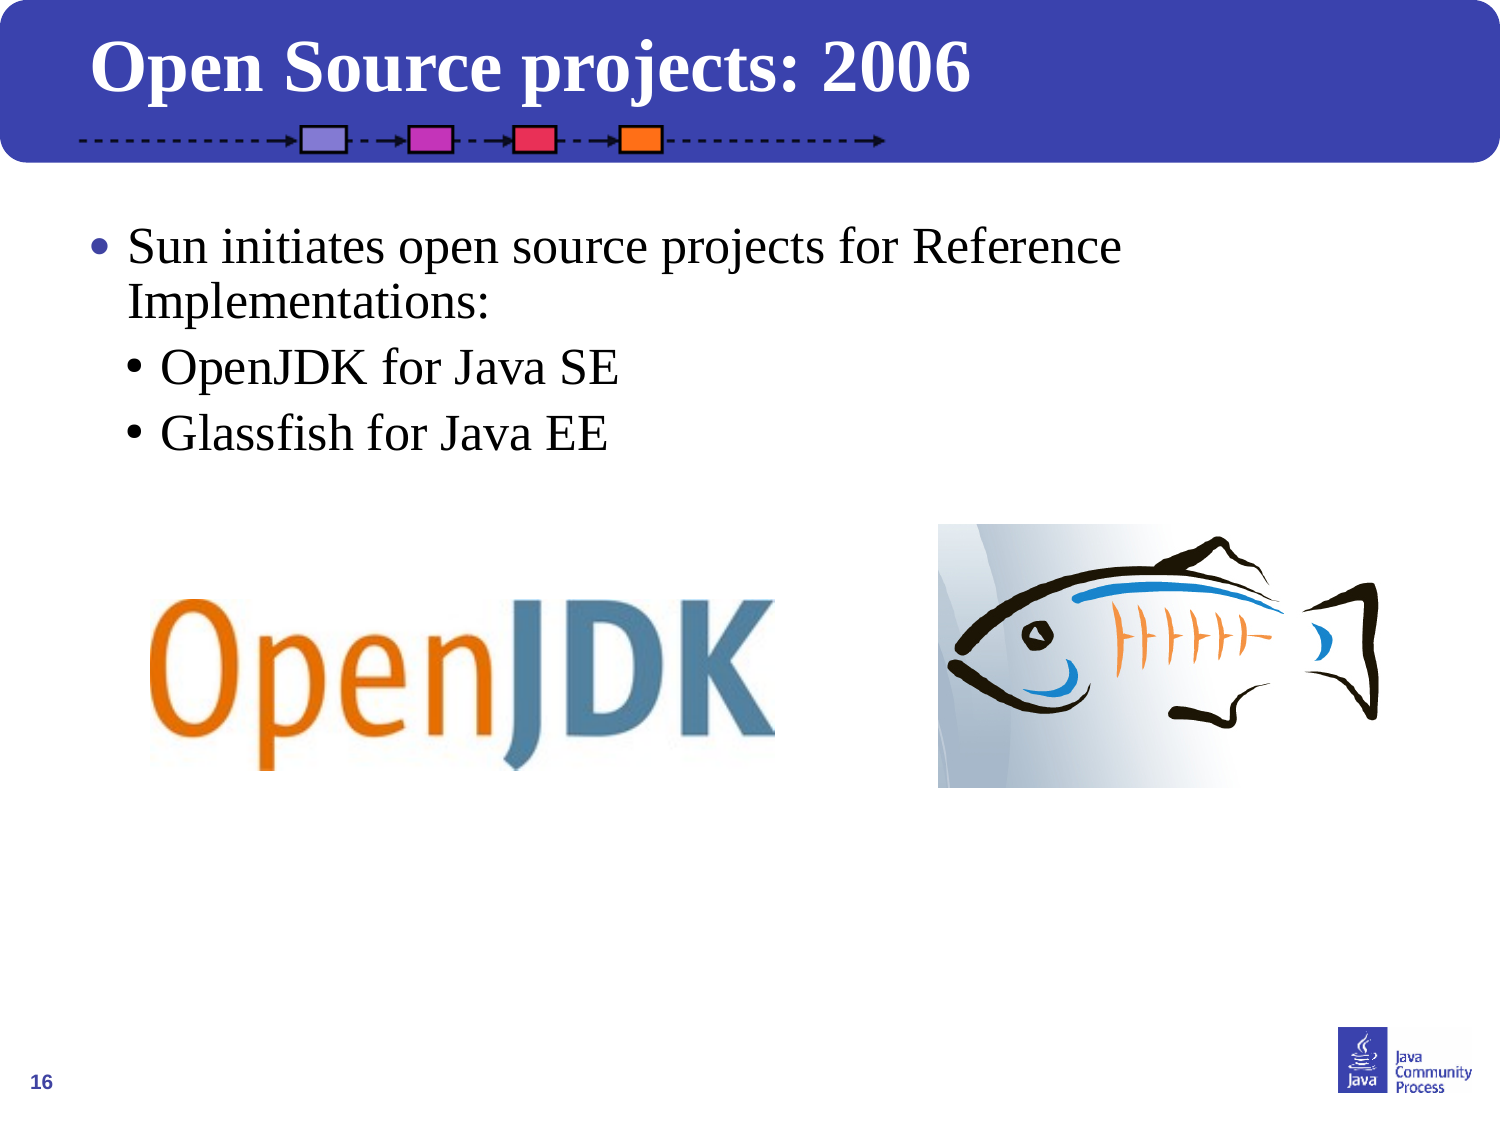

# Open Source projects: 2006
Sun initiates open source projects for Reference Implementations:
OpenJDK for Java SE
Glassfish for Java EE